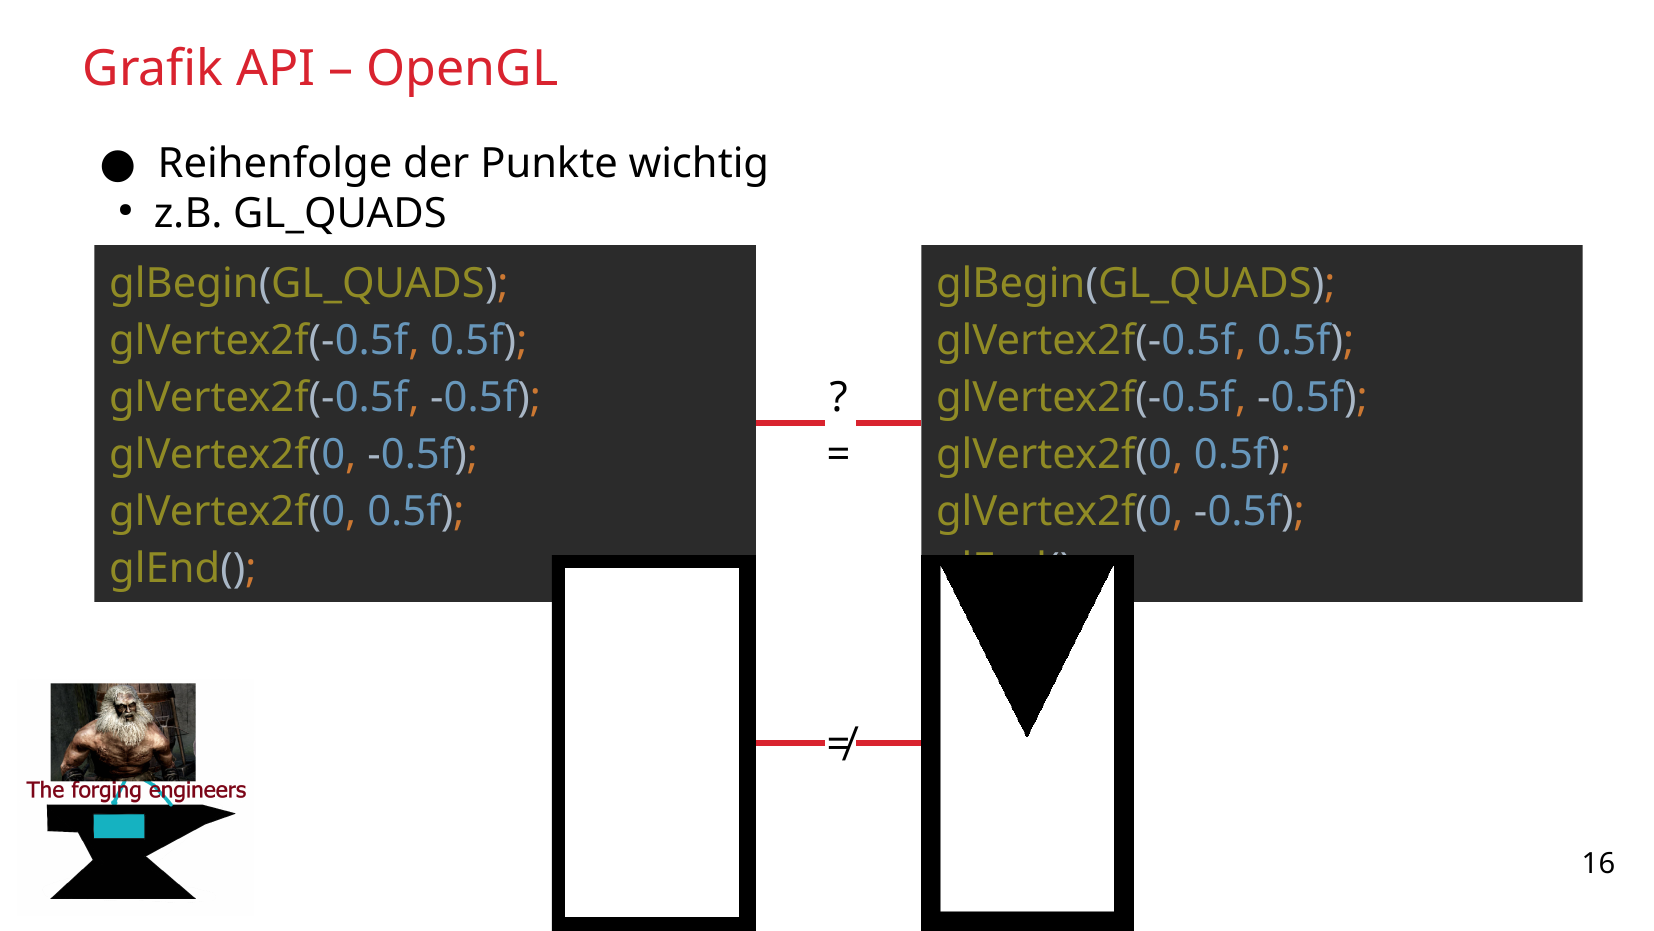

# Grafik API – OpenGL
Reihenfolge der Punkte wichtig
z.B. GL_QUADS
glBegin(GL_QUADS);
glVertex2f(-0.5f, 0.5f);
glVertex2f(-0.5f, -0.5f);
glVertex2f(0, -0.5f);
glVertex2f(0, 0.5f);
glEnd();
glBegin(GL_QUADS);
glVertex2f(-0.5f, 0.5f);
glVertex2f(-0.5f, -0.5f);
glVertex2f(0, 0.5f);
glVertex2f(0, -0.5f);
glEnd();